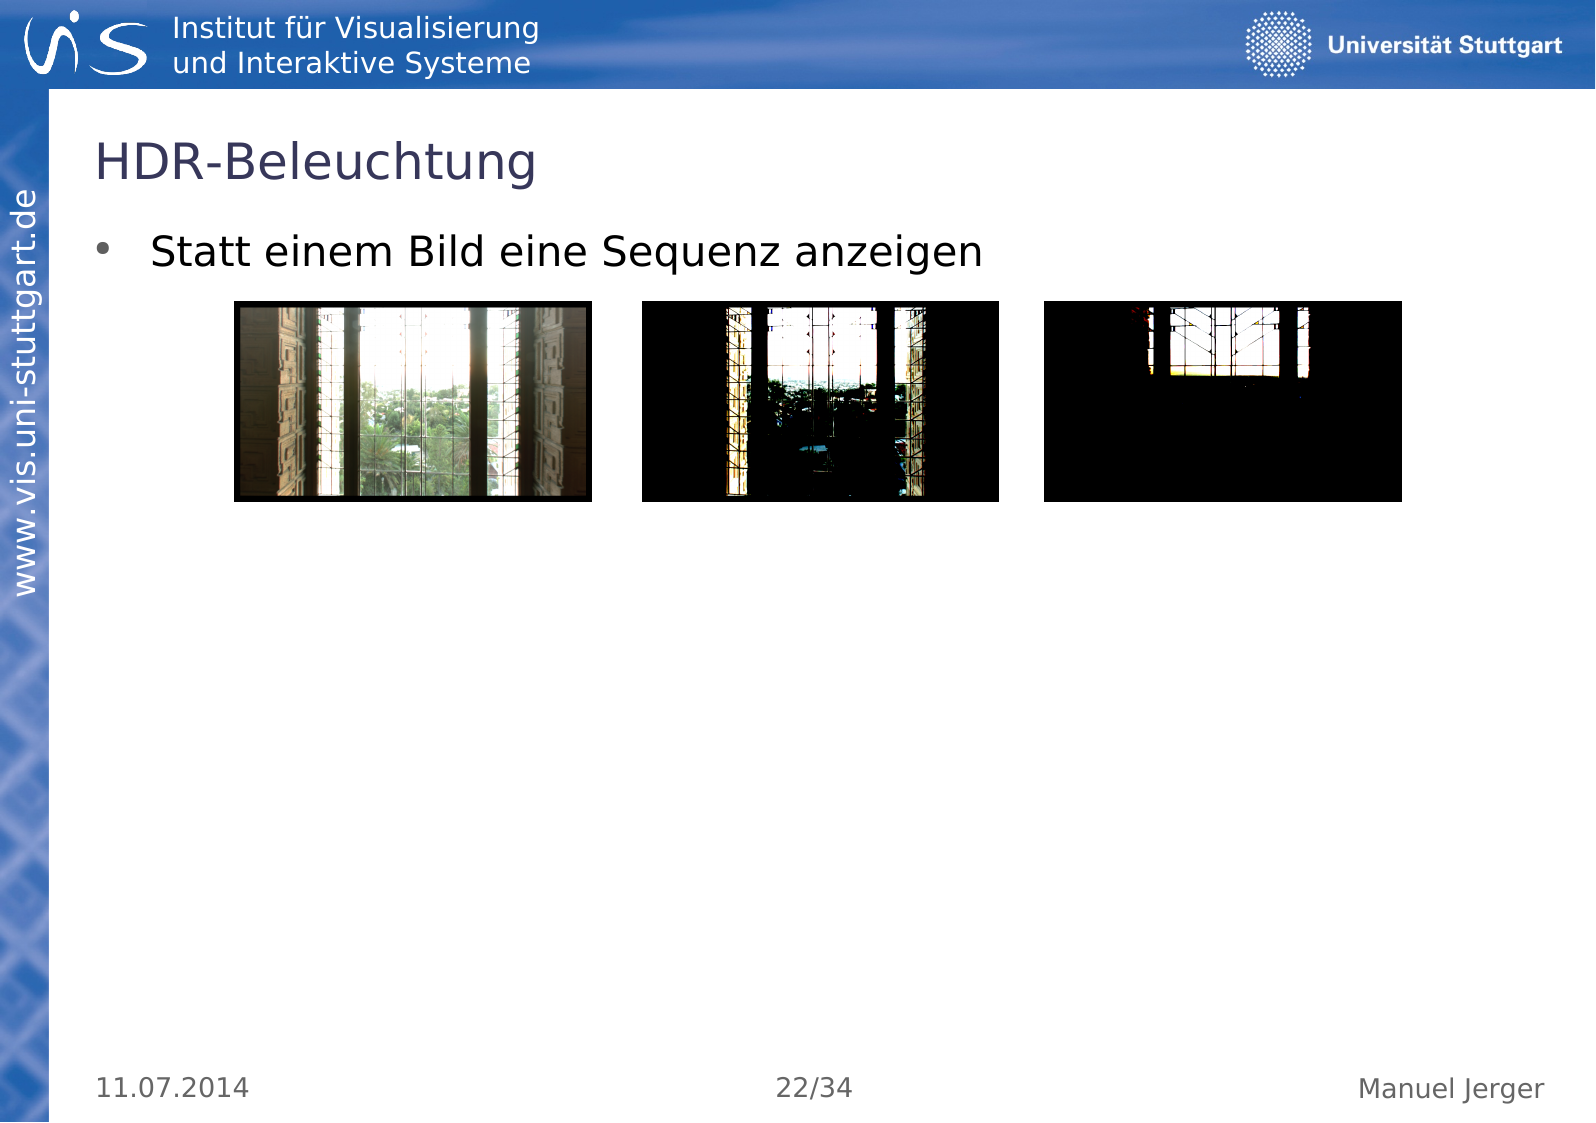

# HDR-Beleuchtung
Statt einem Bild eine Sequenz anzeigen